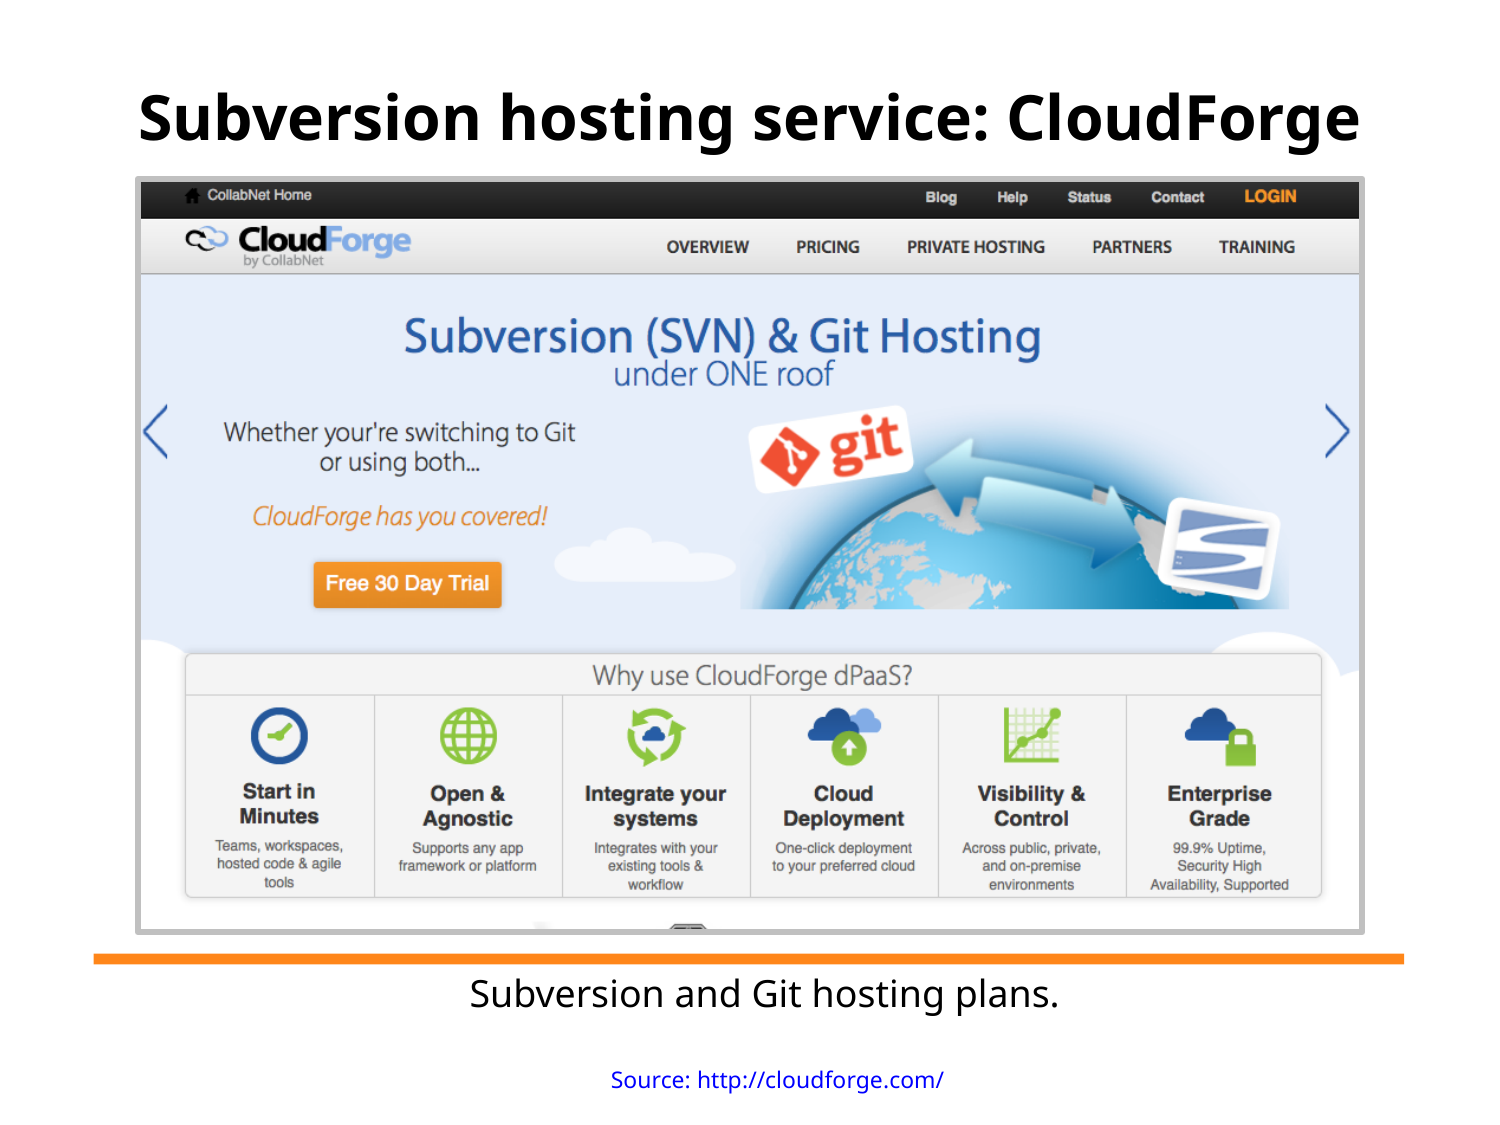

# Subversion hosting service: CloudForge
Subversion and Git hosting plans.
Source: http://cloudforge.com/